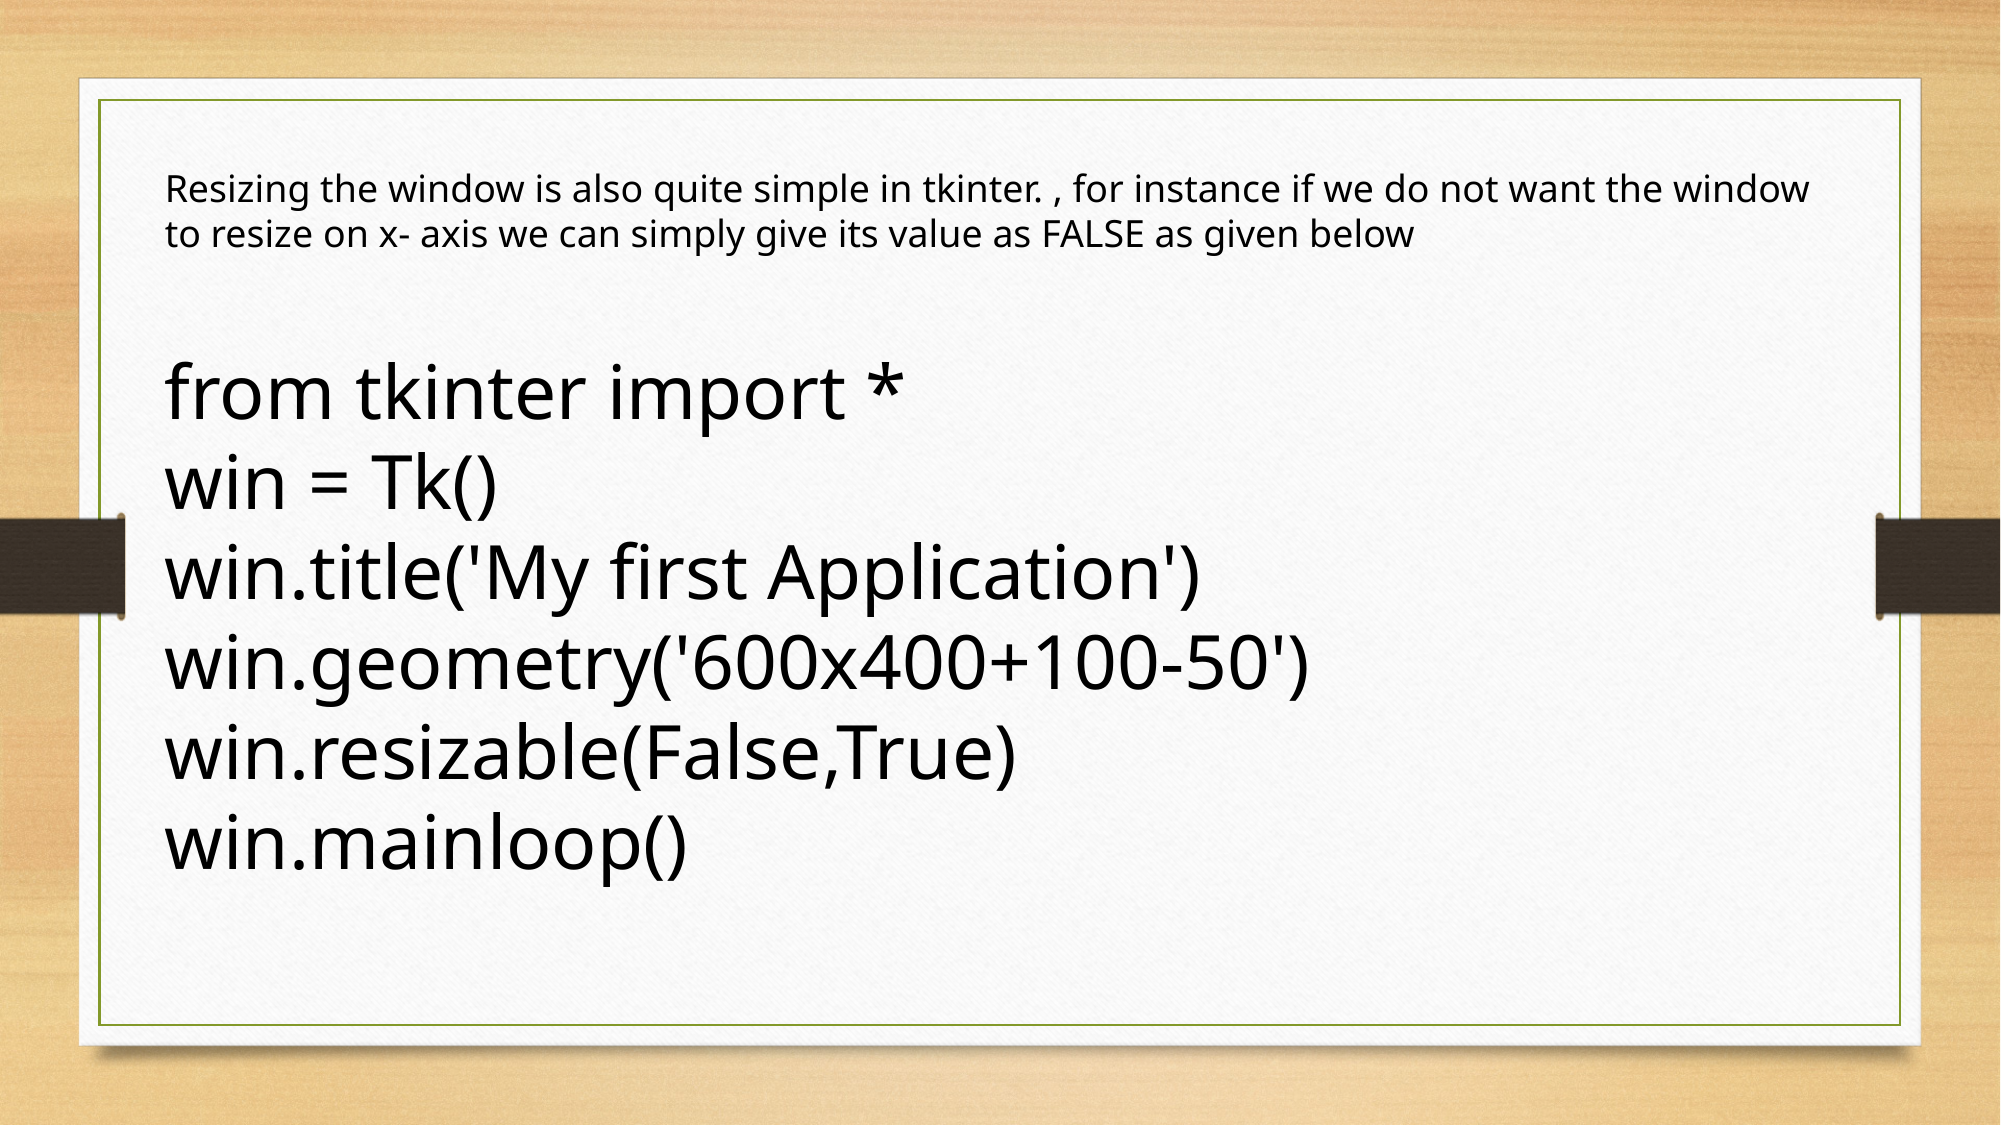

Resizing the window is also quite simple in tkinter. , for instance if we do not want the window to resize on x- axis we can simply give its value as FALSE as given below
from tkinter import *
win = Tk()
win.title('My first Application')
win.geometry('600x400+100-50')
win.resizable(False,True)
win.mainloop()